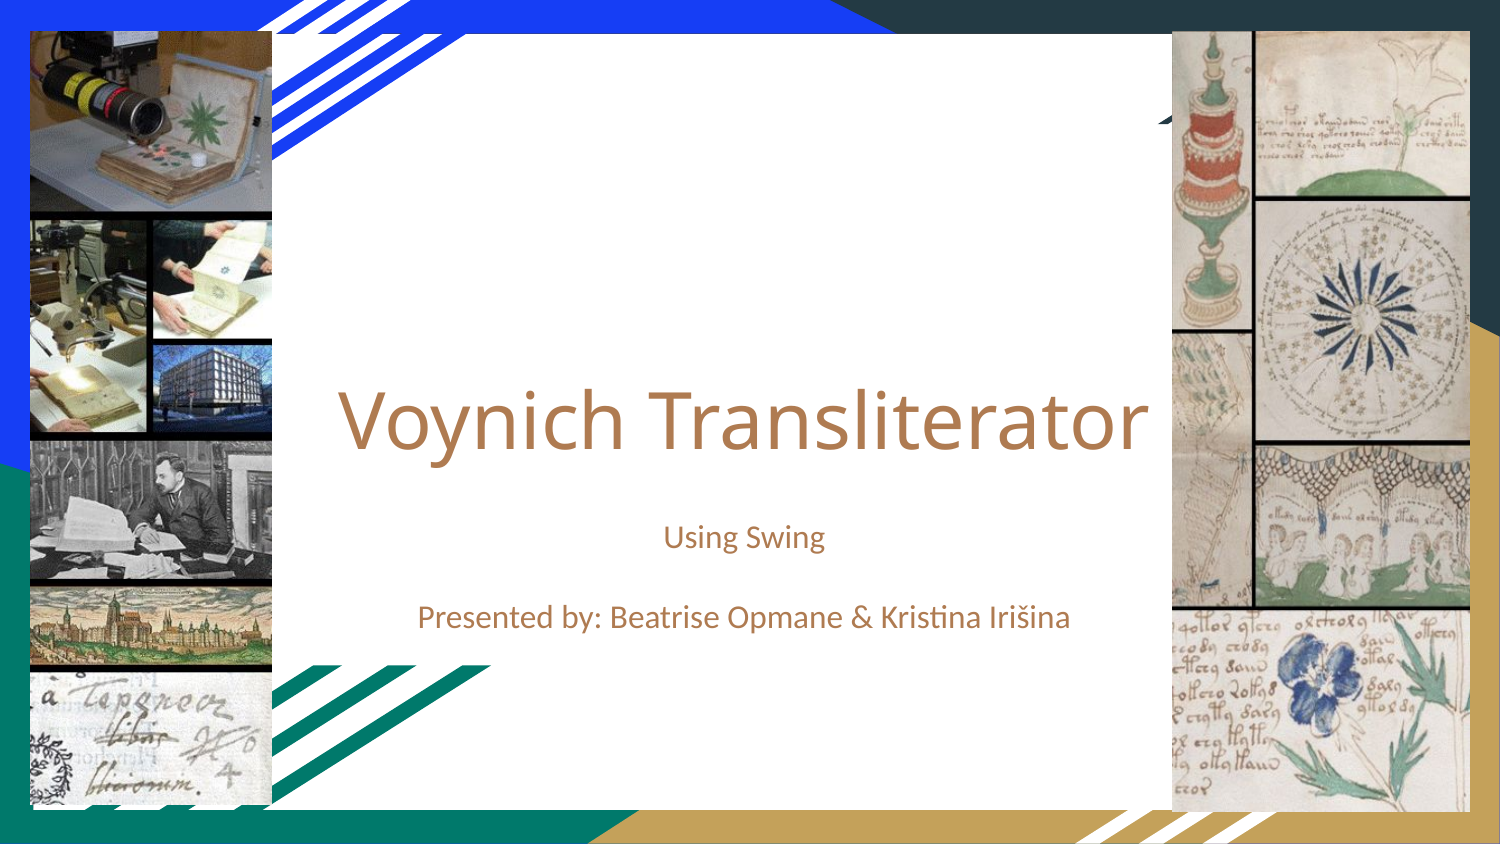

# Voynich Transliterator
Using Swing
Presented by: Beatrise Opmane & Kristina Irišina